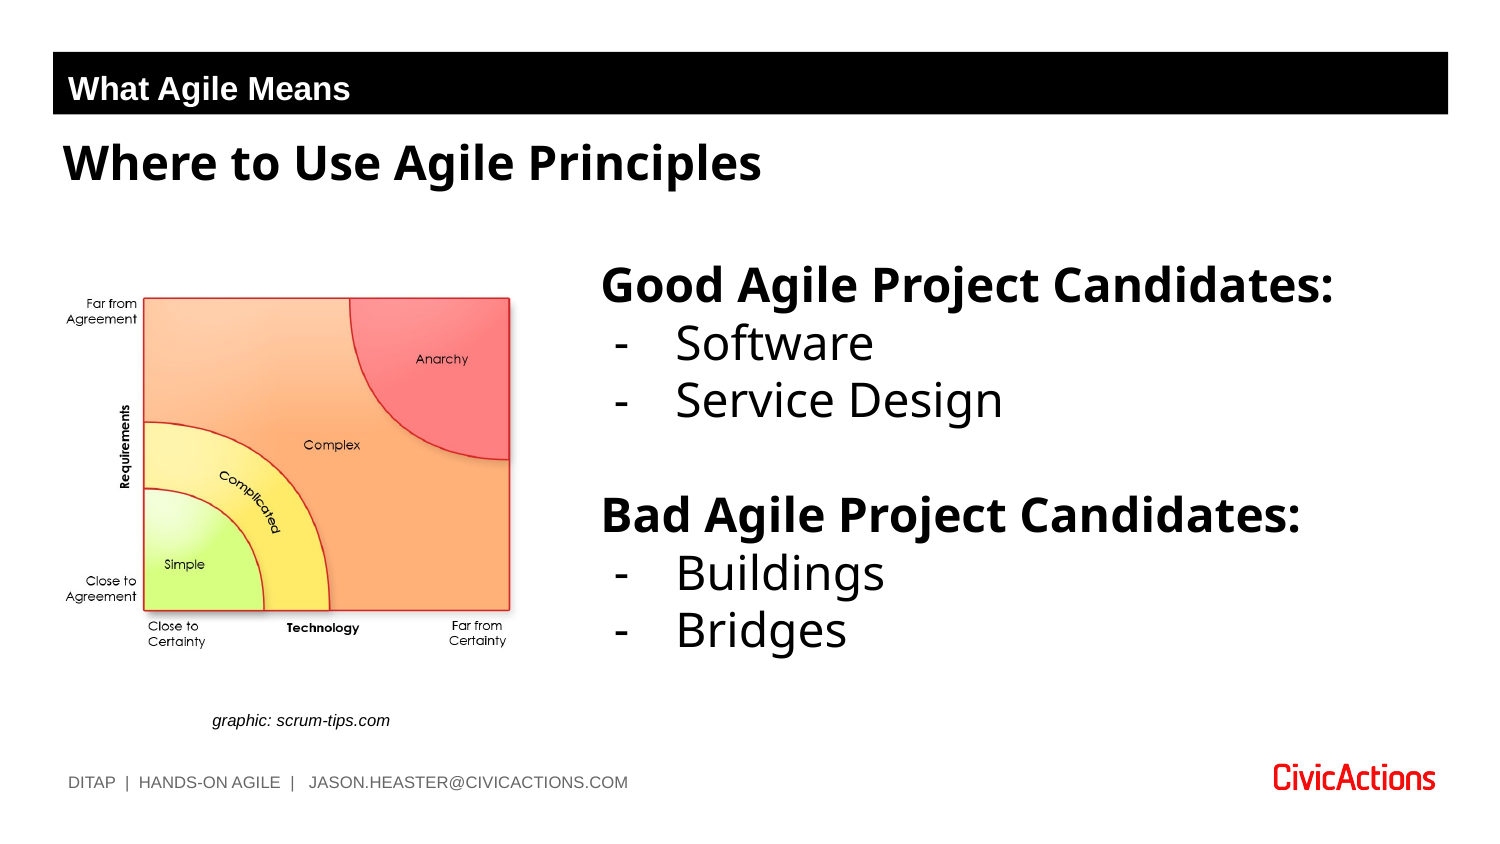

# What Agile Means
Where to Use Agile Principles
Good Agile Project Candidates:
Software
Service Design
Bad Agile Project Candidates:
Buildings
Bridges
graphic: scrum-tips.com